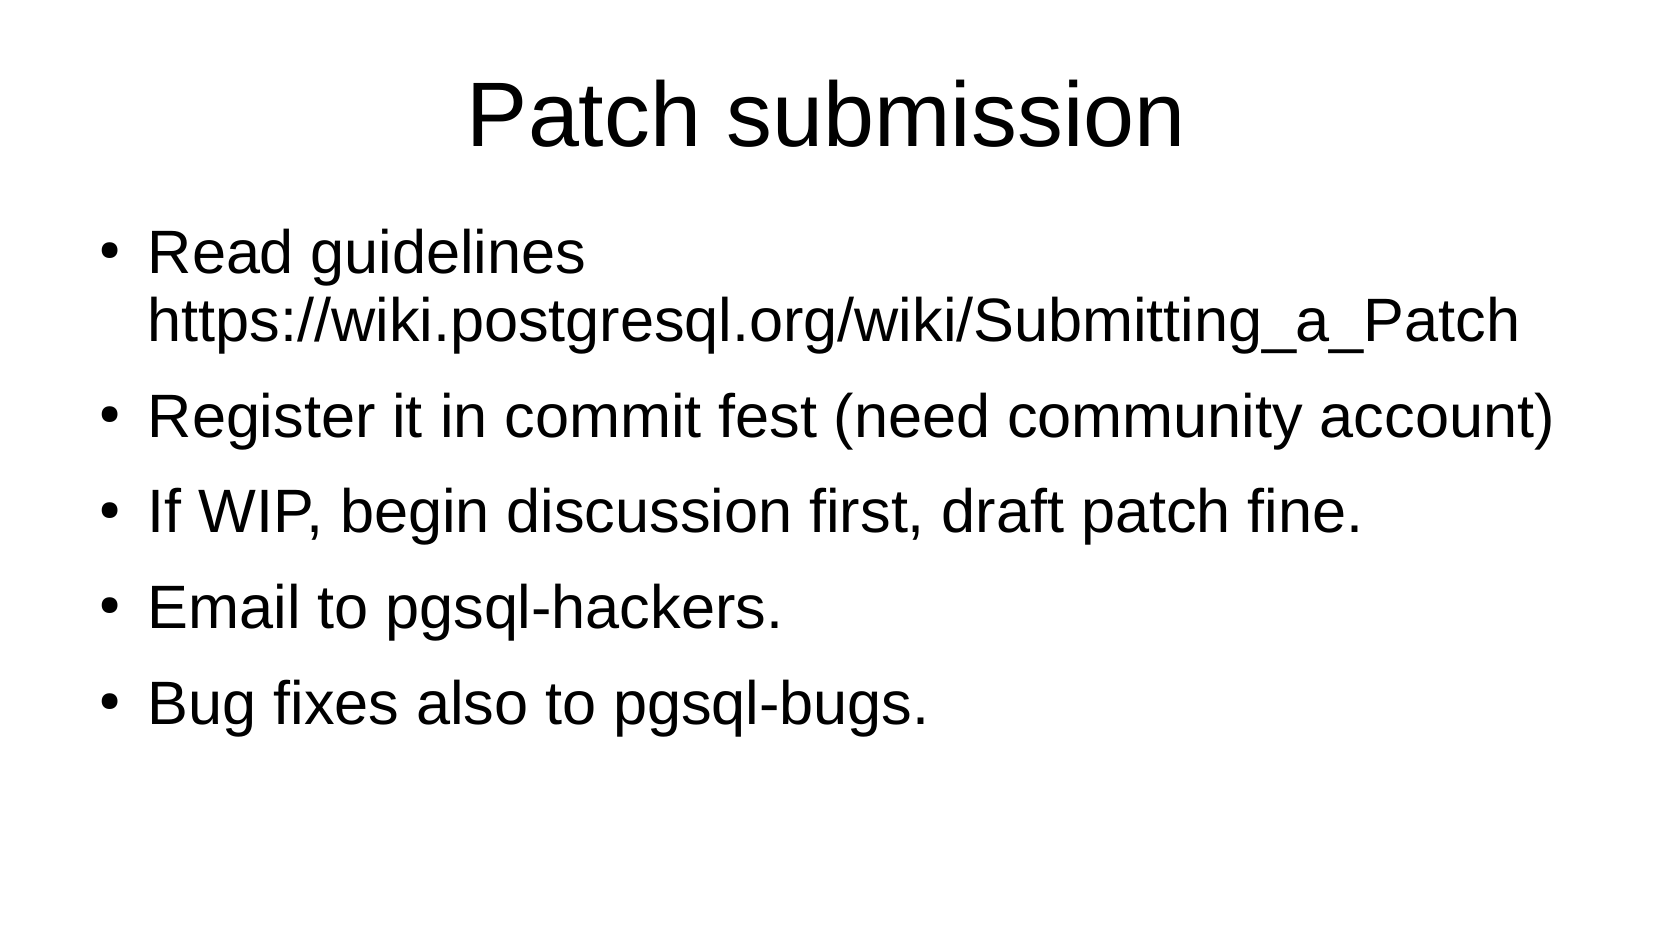

# Patch submission
Read guidelines
https://wiki.postgresql.org/wiki/Submitting_a_Patch
Register it in commit fest (need community account)
If WIP, begin discussion first, draft patch fine.
Email to pgsql-hackers.
Bug fixes also to pgsql-bugs.